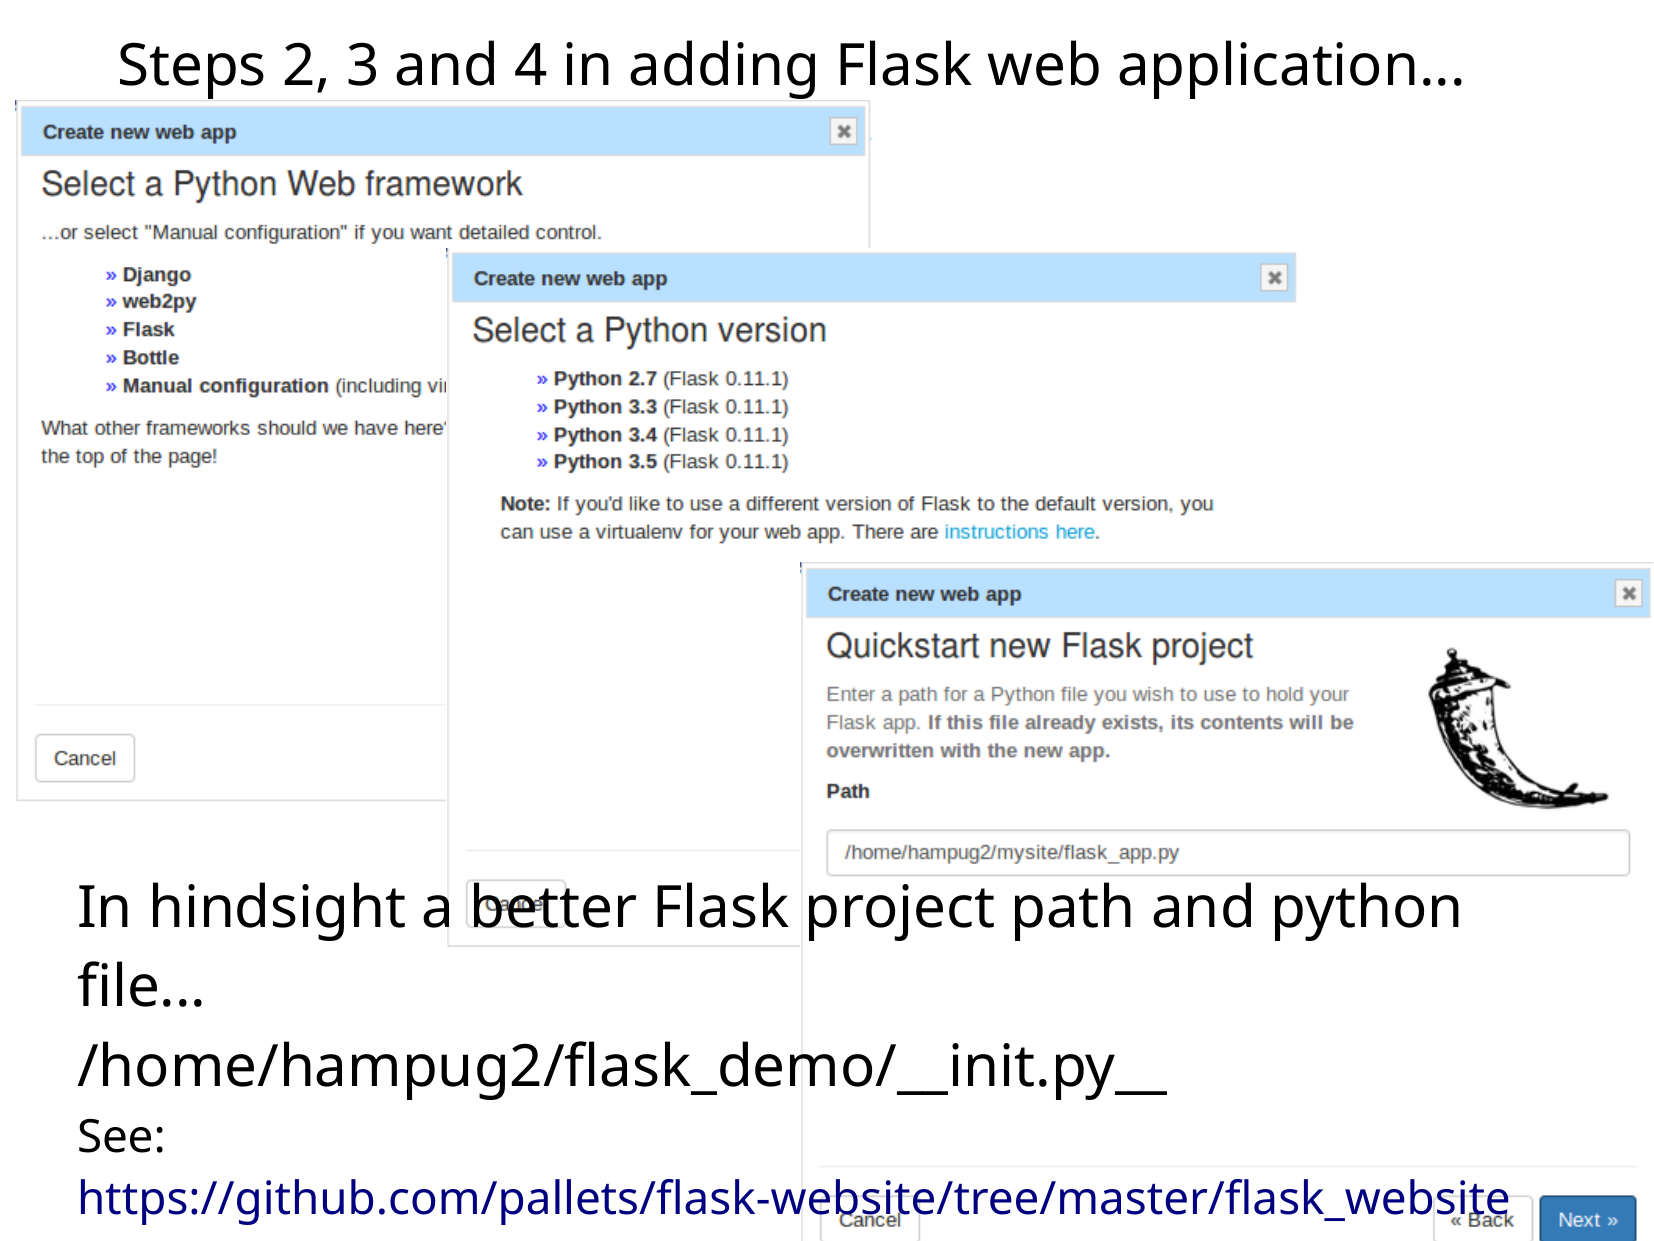

Steps 2, 3 and 4 in adding Flask web application...
In hindsight a better Flask project path and python file...
/home/hampug2/flask_demo/__init.py__
See: https://github.com/pallets/flask-website/tree/master/flask_website